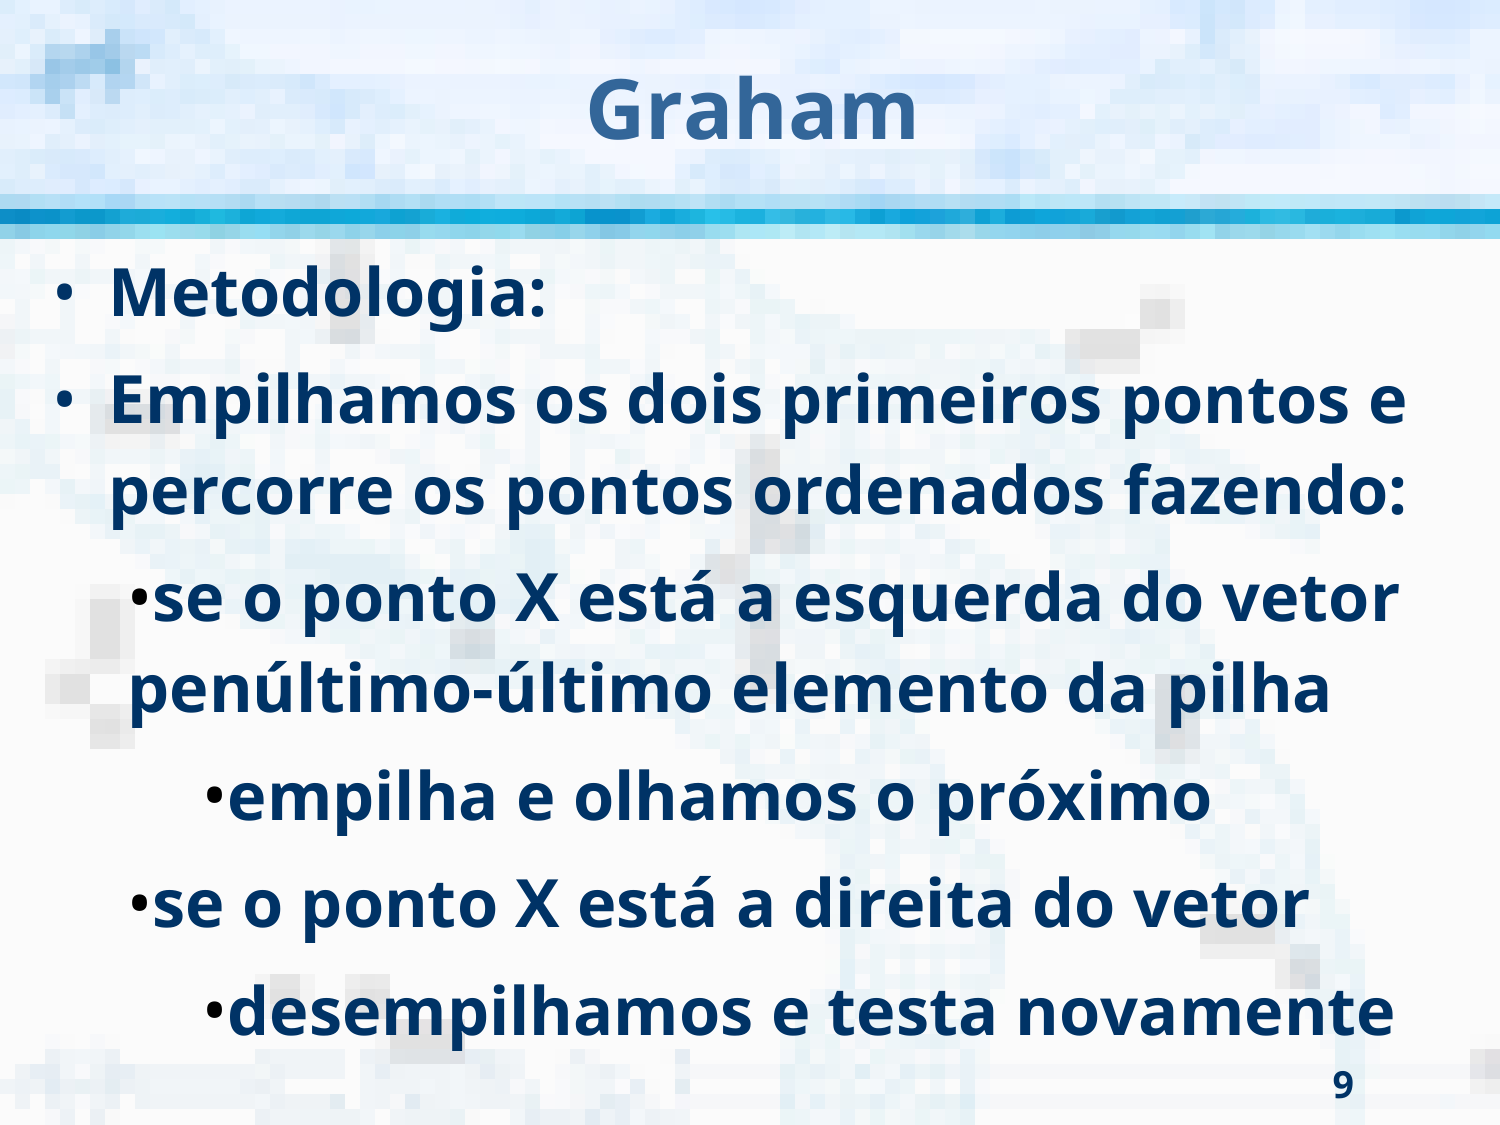

Graham
Metodologia:
Empilhamos os dois primeiros pontos e percorre os pontos ordenados fazendo:
se o ponto X está a esquerda do vetor penúltimo-último elemento da pilha
empilha e olhamos o próximo
se o ponto X está a direita do vetor
desempilhamos e testa novamente